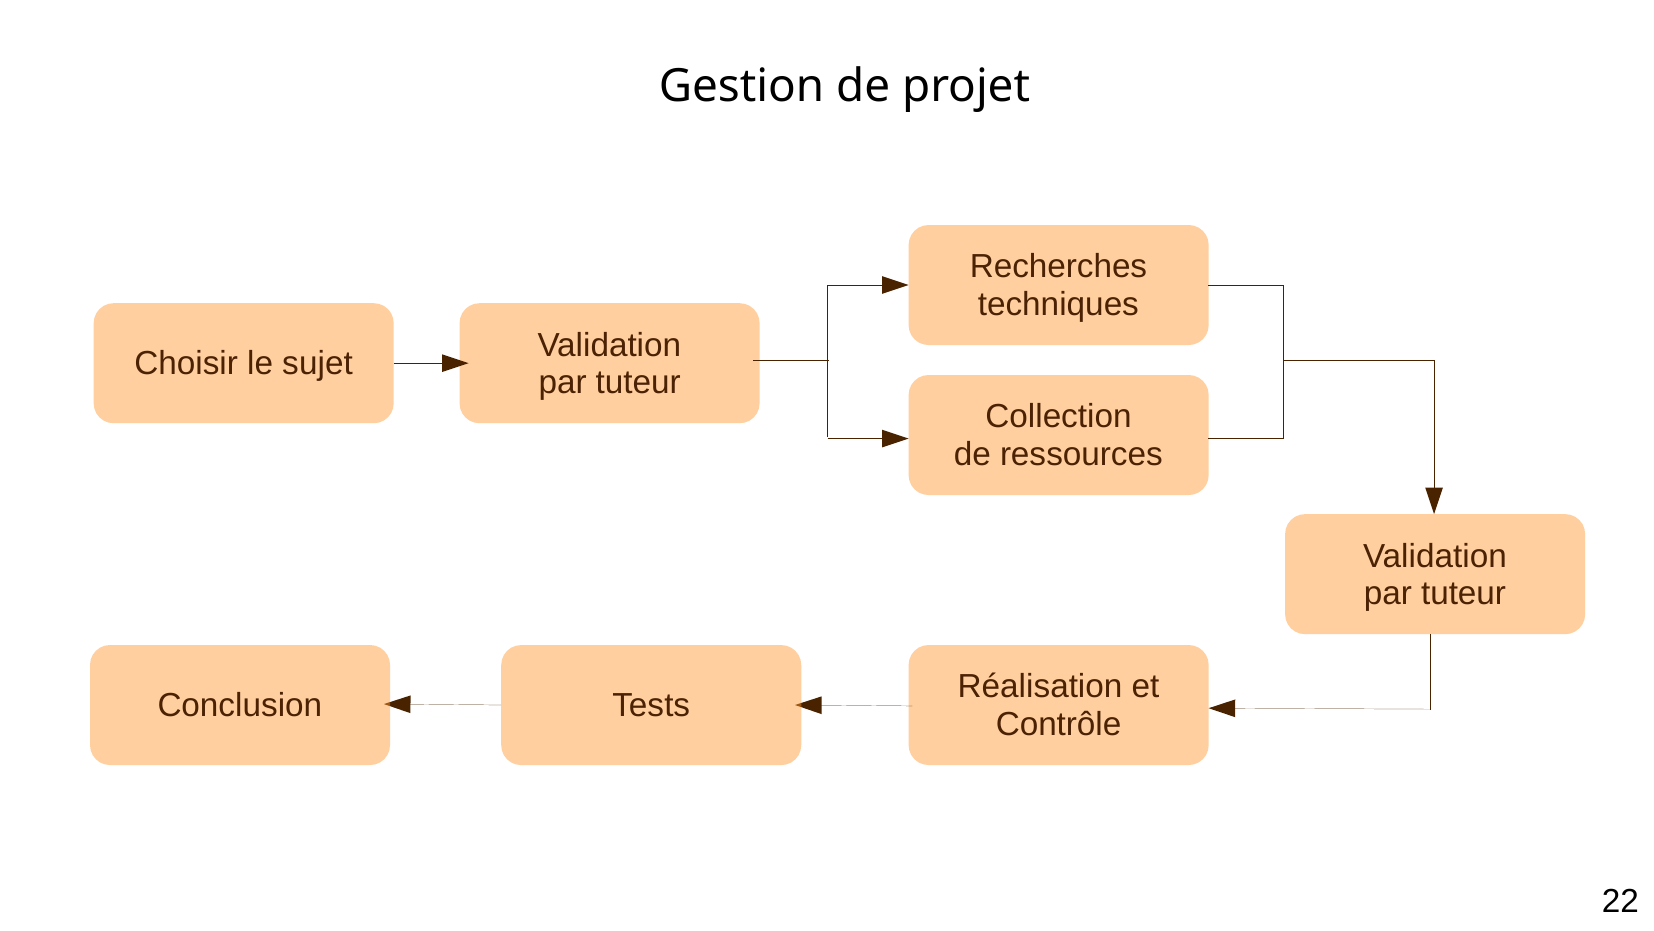

Gestion de projet
Recherches
techniques
Choisir le sujet
Validation
par tuteur
Collection
de ressources
Validation
par tuteur
Conclusion
Réalisation et
Contrôle
Tests